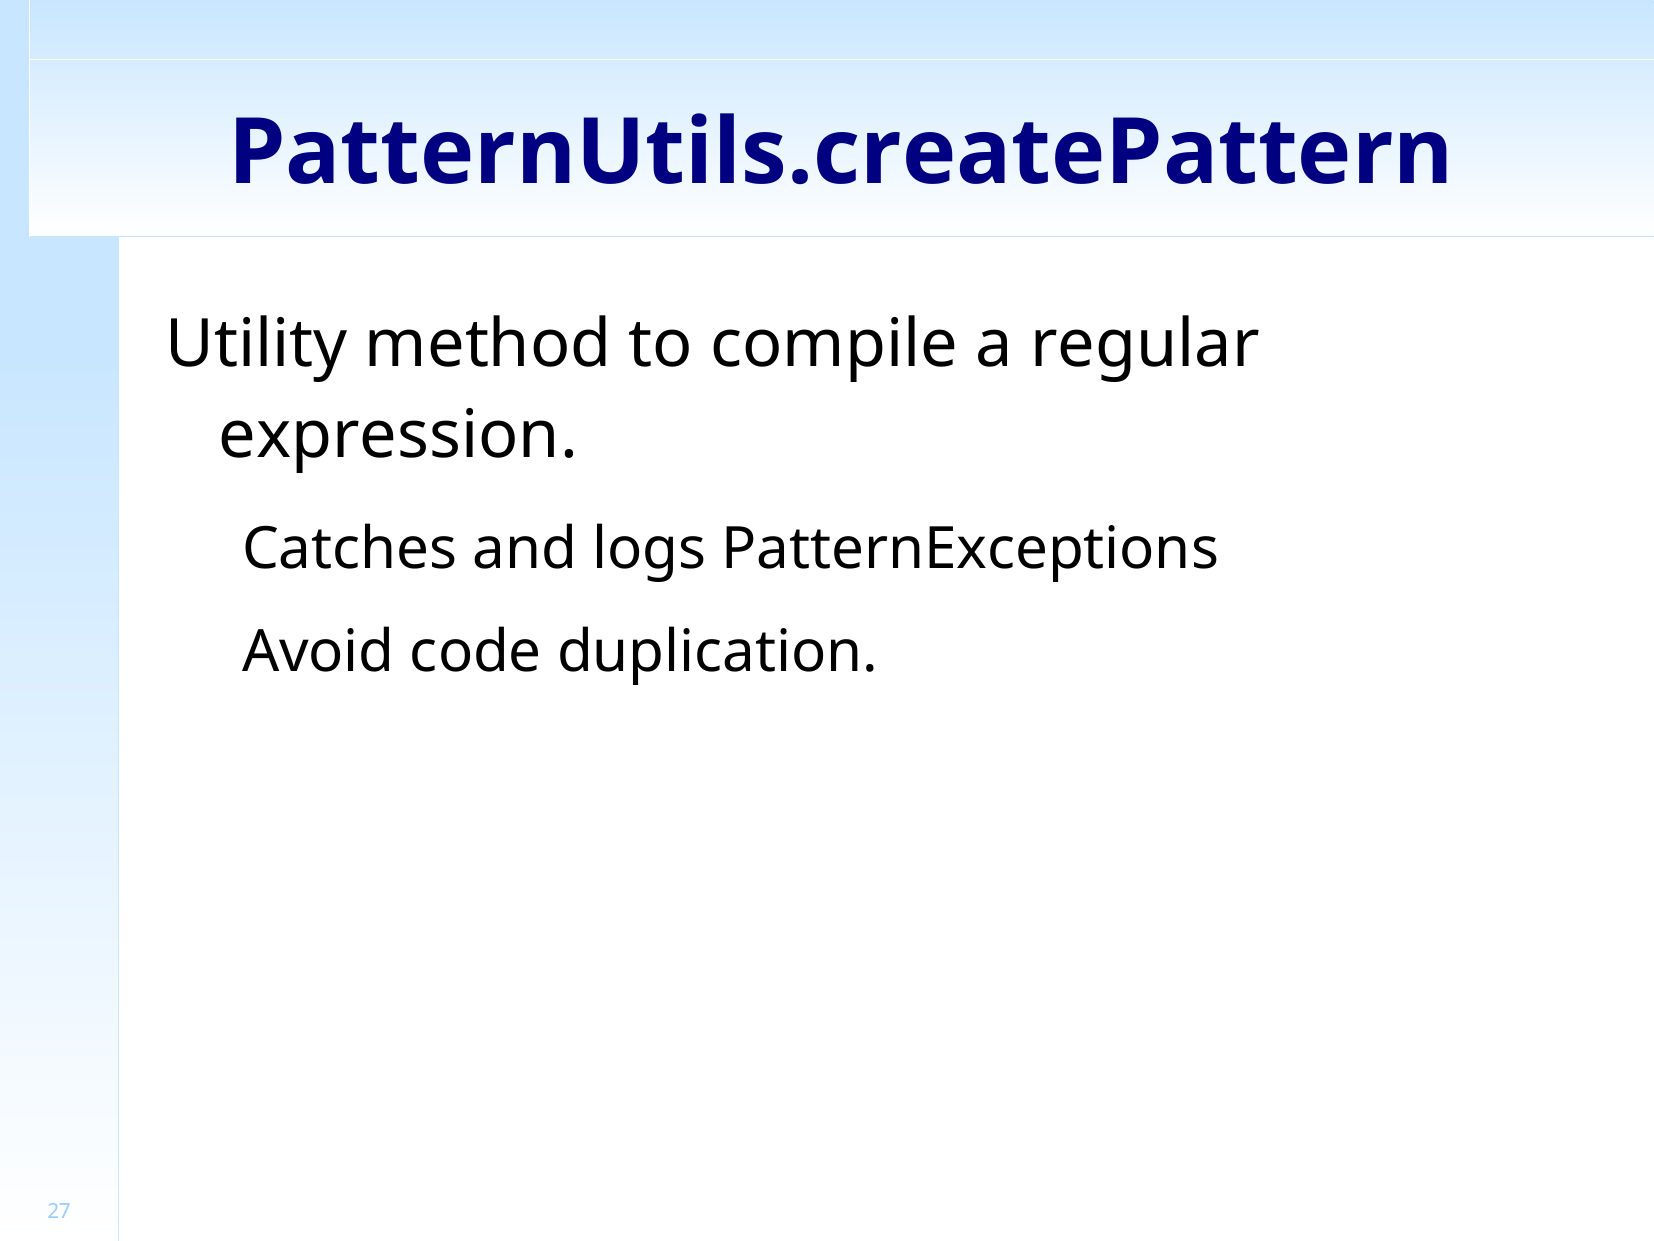

# PatternUtils.createPattern
Utility method to compile a regular expression.
Catches and logs PatternExceptions
Avoid code duplication.